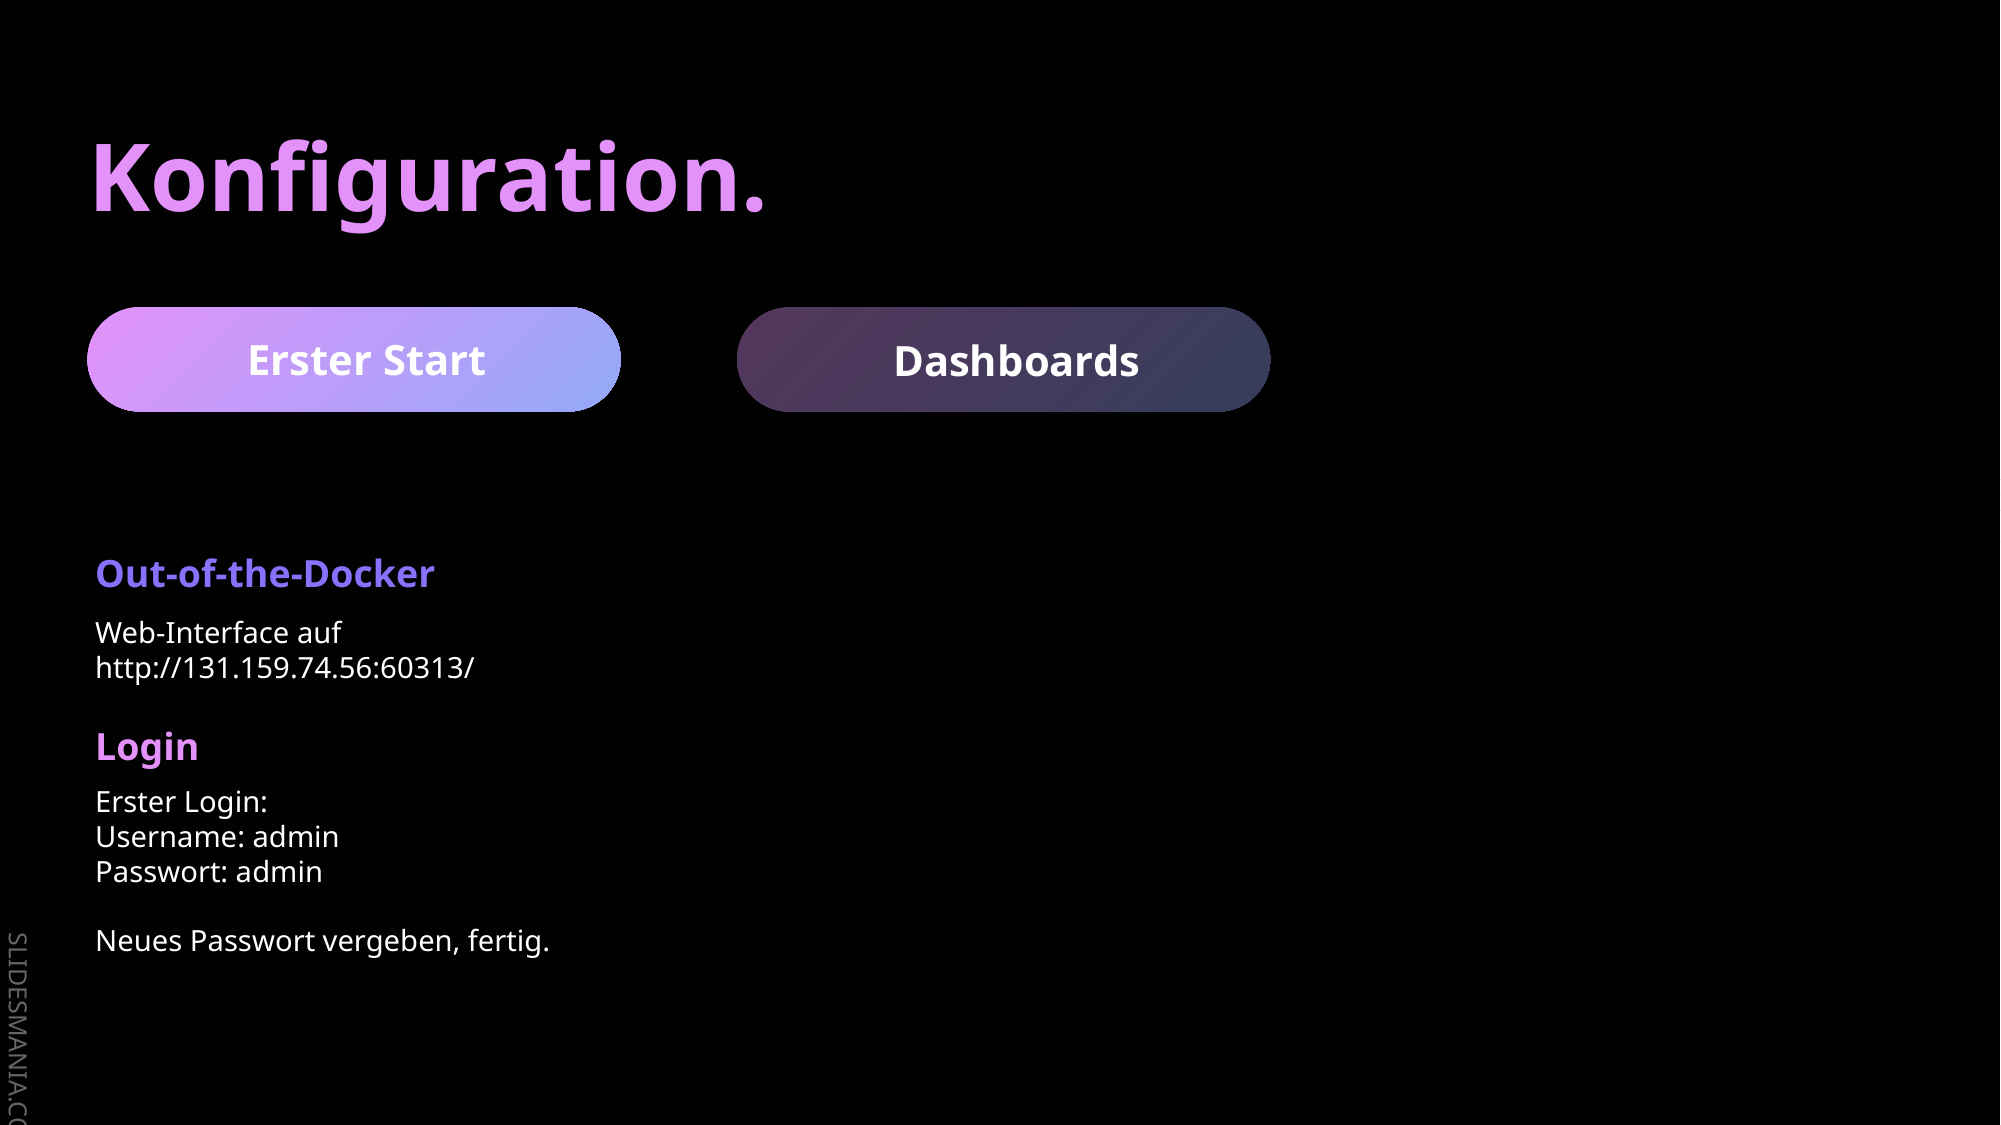

# Konfiguration.
Erster Start
Dashboards
Out-of-the-Docker
Web-Interface auf
http://131.159.74.56:60313/
Login
Erster Login:
Username: admin
Passwort: admin
Neues Passwort vergeben, fertig.